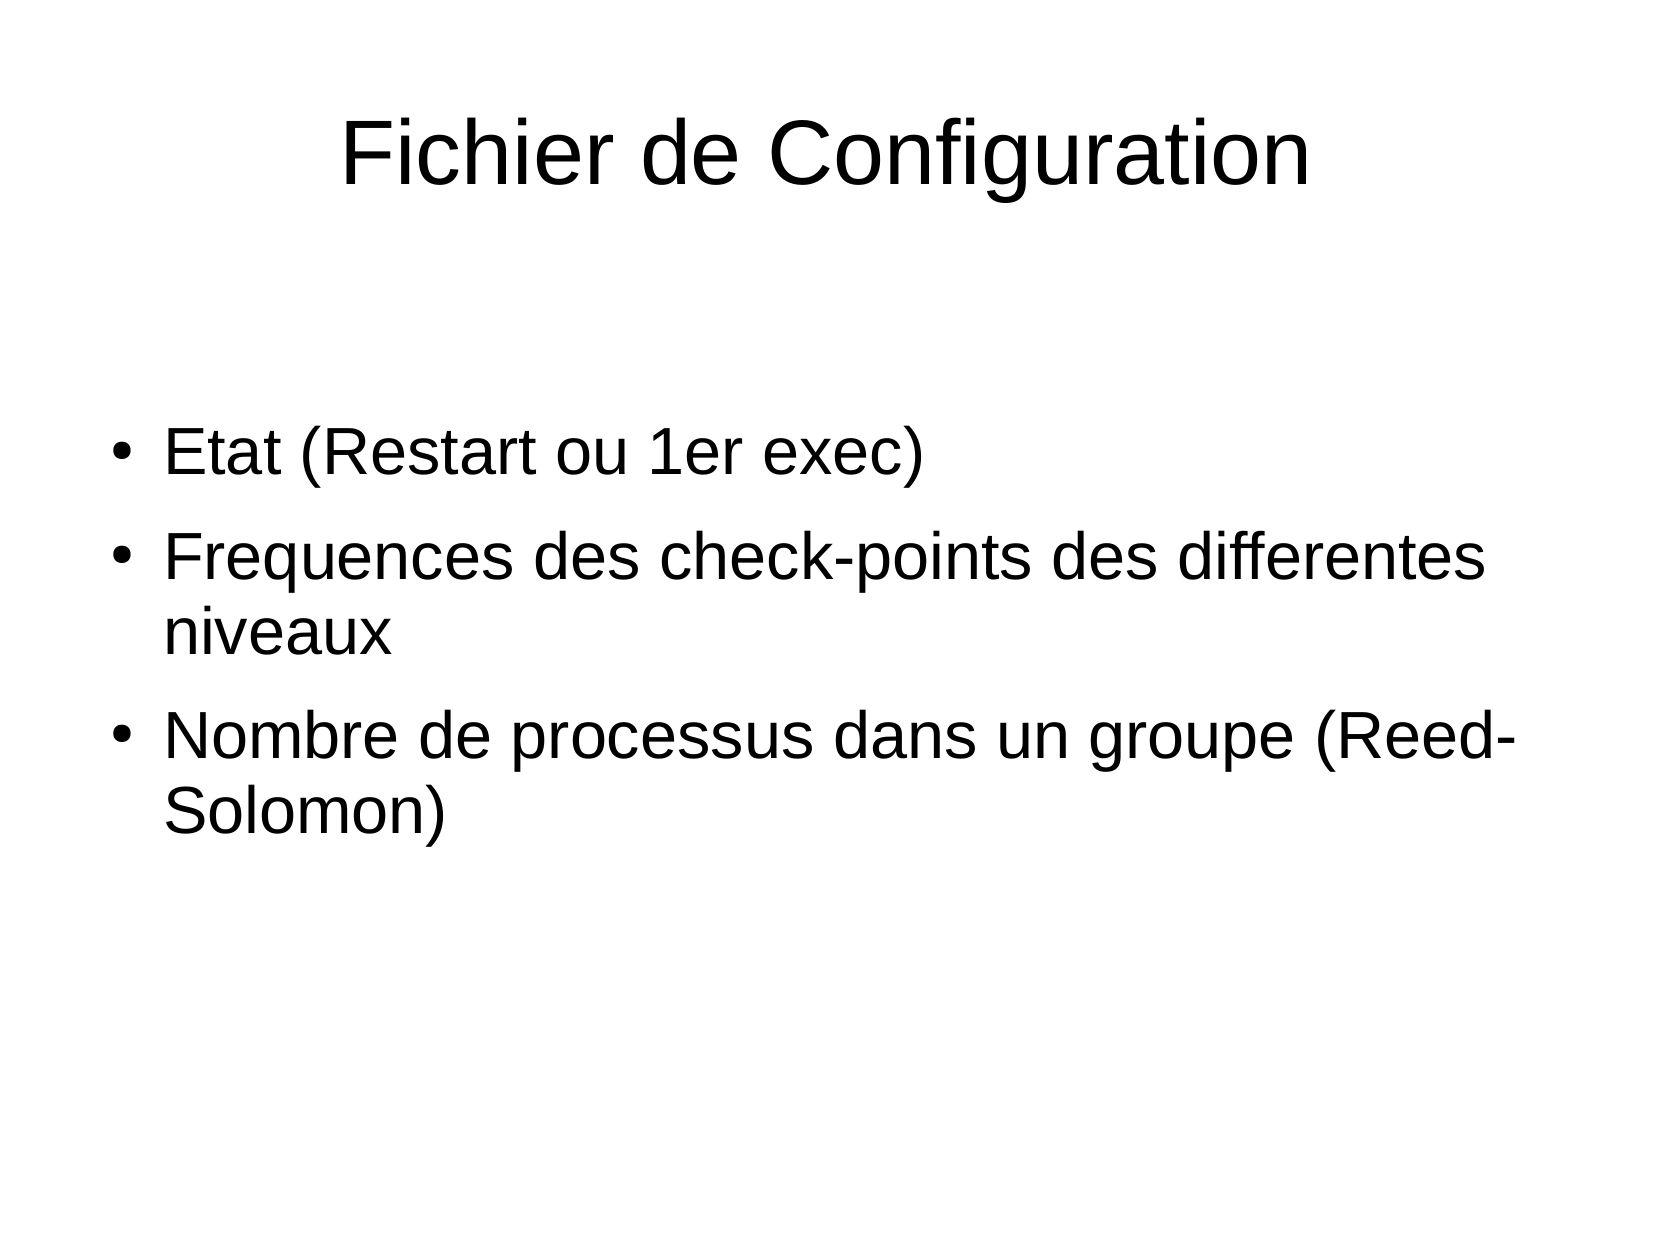

# Fichier de Configuration
Etat (Restart ou 1er exec)
Frequences des check-points des differentes niveaux
Nombre de processus dans un groupe (Reed-Solomon)